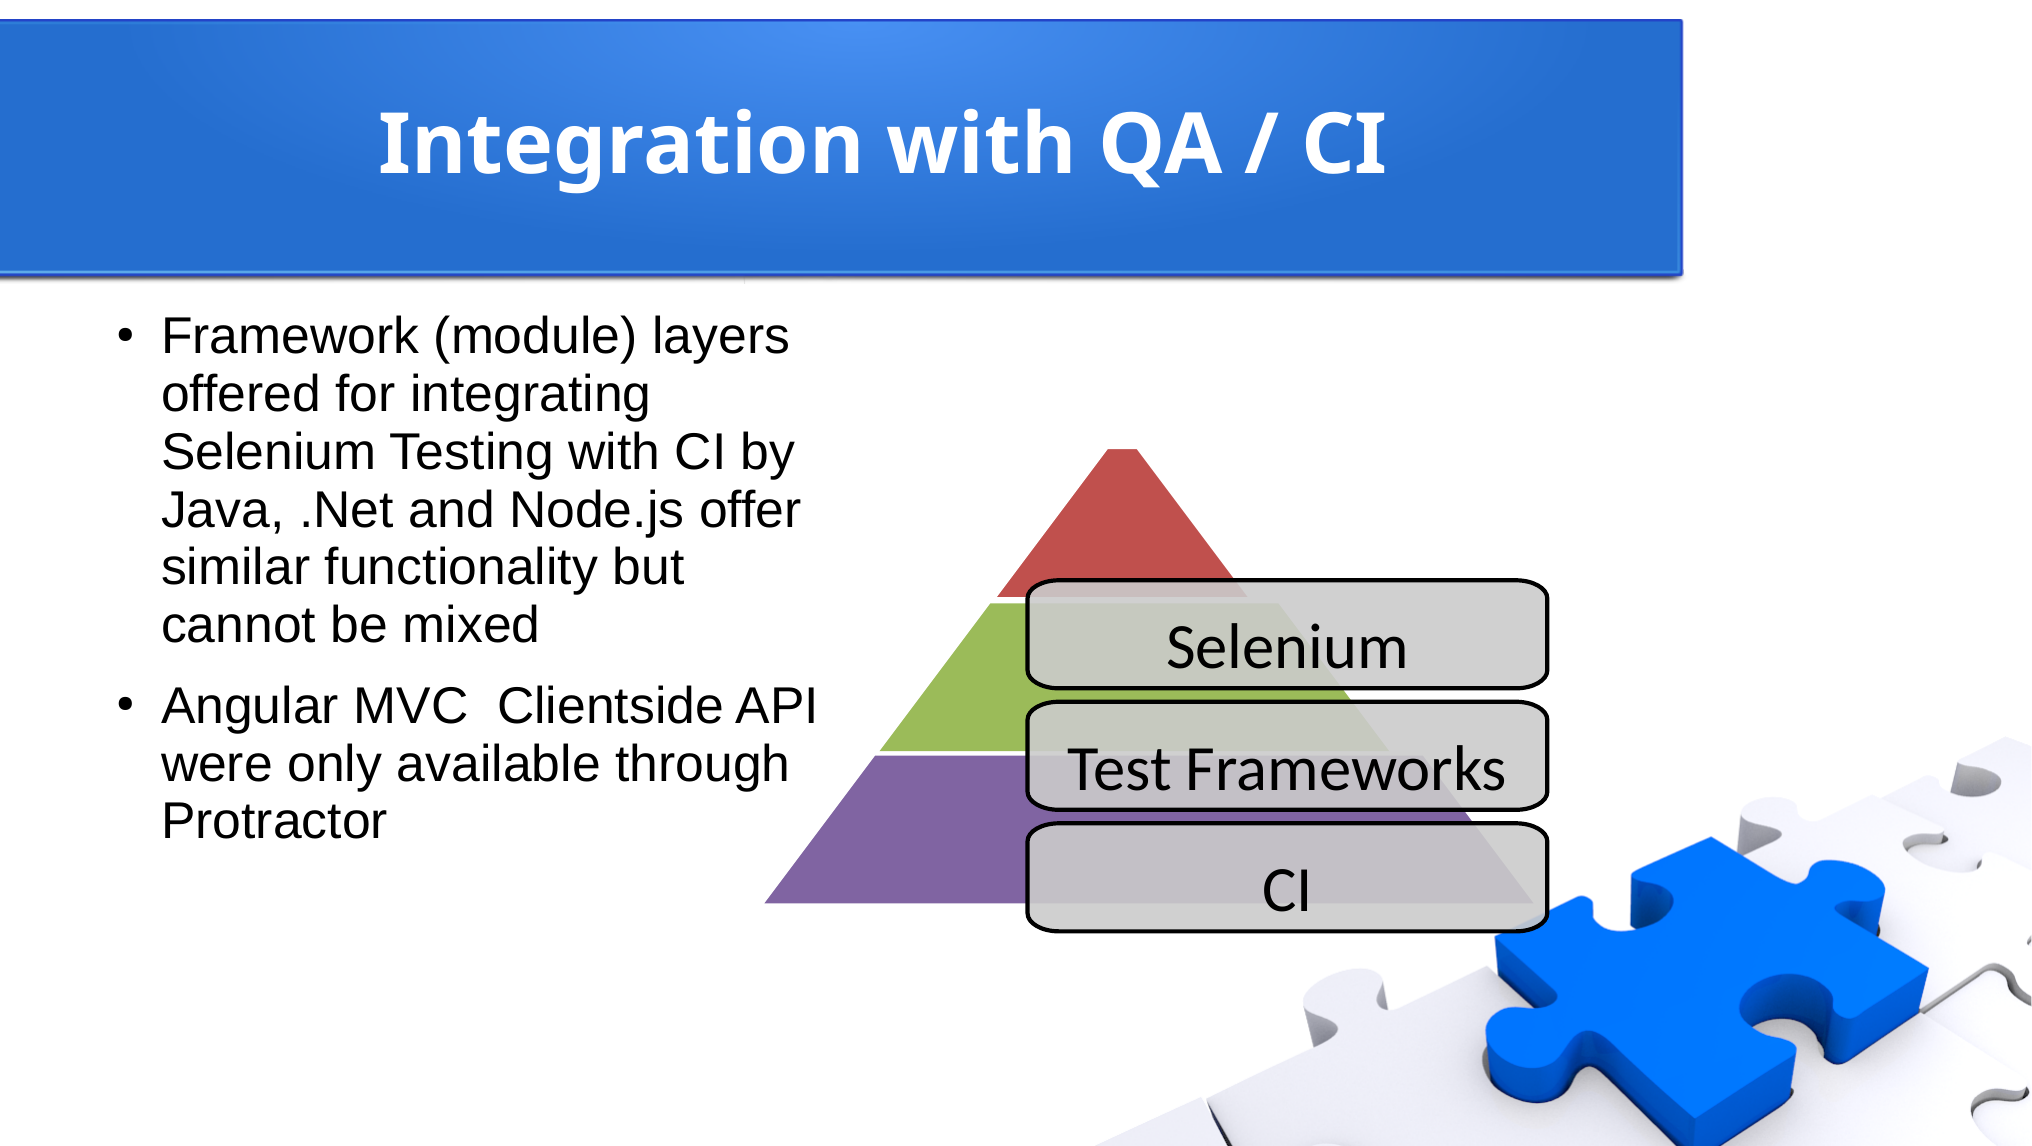

# Integration with QA / CI
Framework (module) layers offered for integrating Selenium Testing with CI by Java, .Net and Node.js offer similar functionality but cannot be mixed
Angular MVC Clientside API were only available through Protractor
Selenium
Test Frameworks
CI